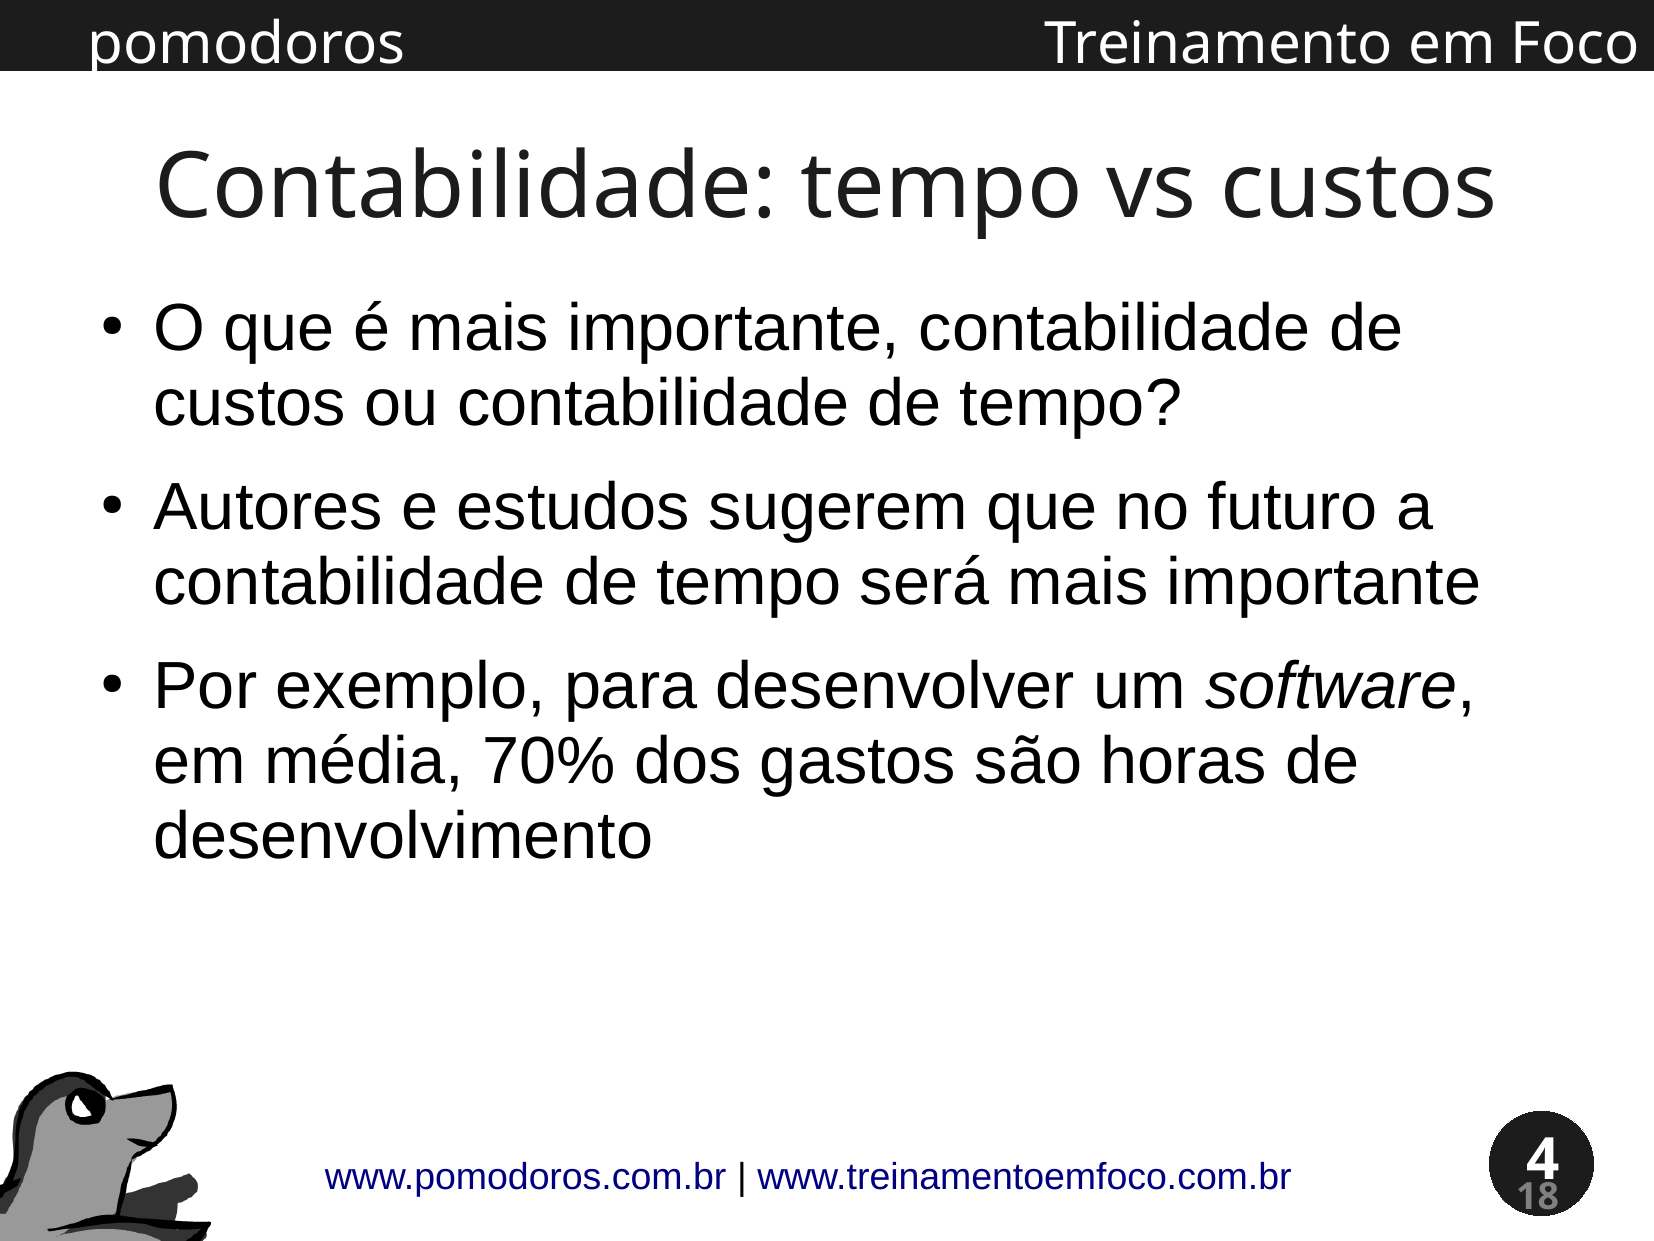

# Contabilidade: tempo vs custos
O que é mais importante, contabilidade de custos ou contabilidade de tempo?
Autores e estudos sugerem que no futuro a contabilidade de tempo será mais importante
Por exemplo, para desenvolver um software, em média, 70% dos gastos são horas de desenvolvimento